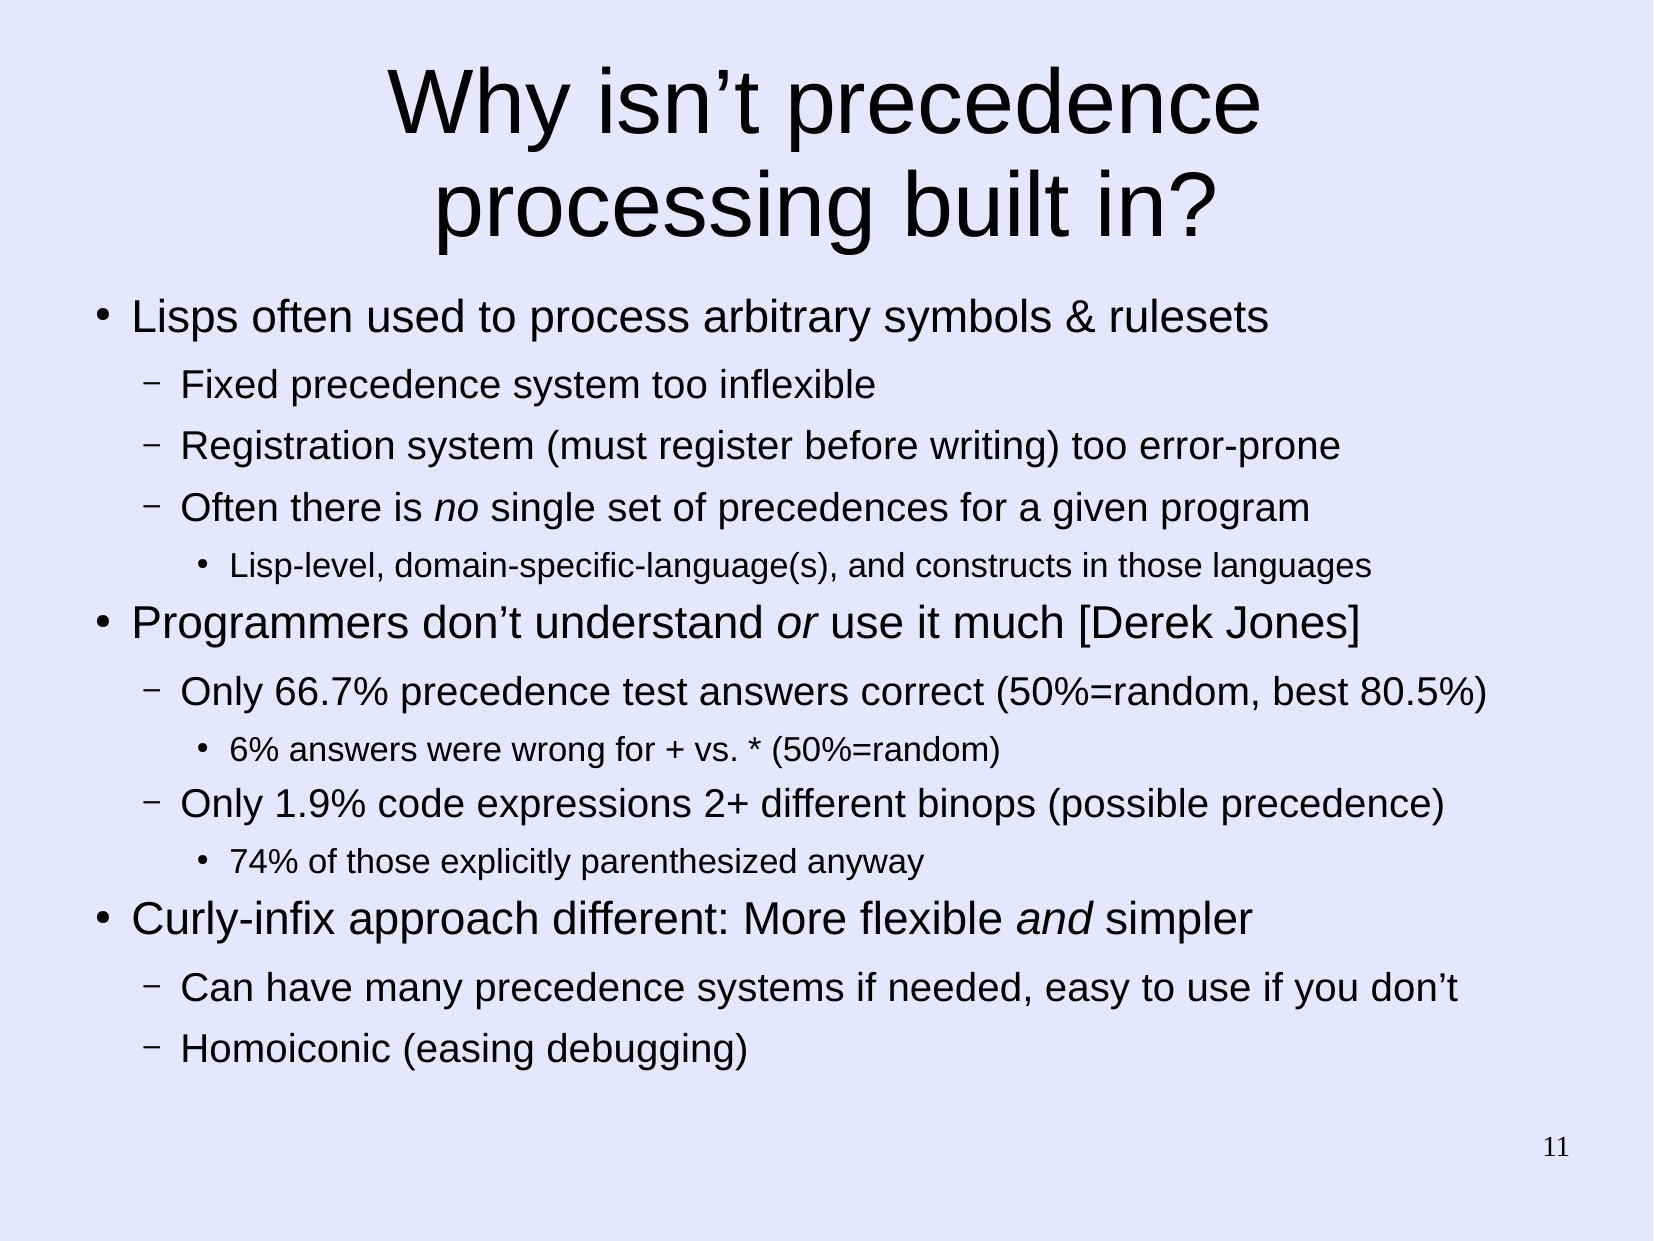

# Why isn’t precedence processing built in?
Lisps often used to process arbitrary symbols & rulesets
Fixed precedence system too inflexible
Registration system (must register before writing) too error-prone
Often there is no single set of precedences for a given program
Lisp-level, domain-specific-language(s), and constructs in those languages
Programmers don’t understand or use it much [Derek Jones]
Only 66.7% precedence test answers correct (50%=random, best 80.5%)
6% answers were wrong for + vs. * (50%=random)
Only 1.9% code expressions 2+ different binops (possible precedence)
74% of those explicitly parenthesized anyway
Curly-infix approach different: More flexible and simpler
Can have many precedence systems if needed, easy to use if you don’t
Homoiconic (easing debugging)
11